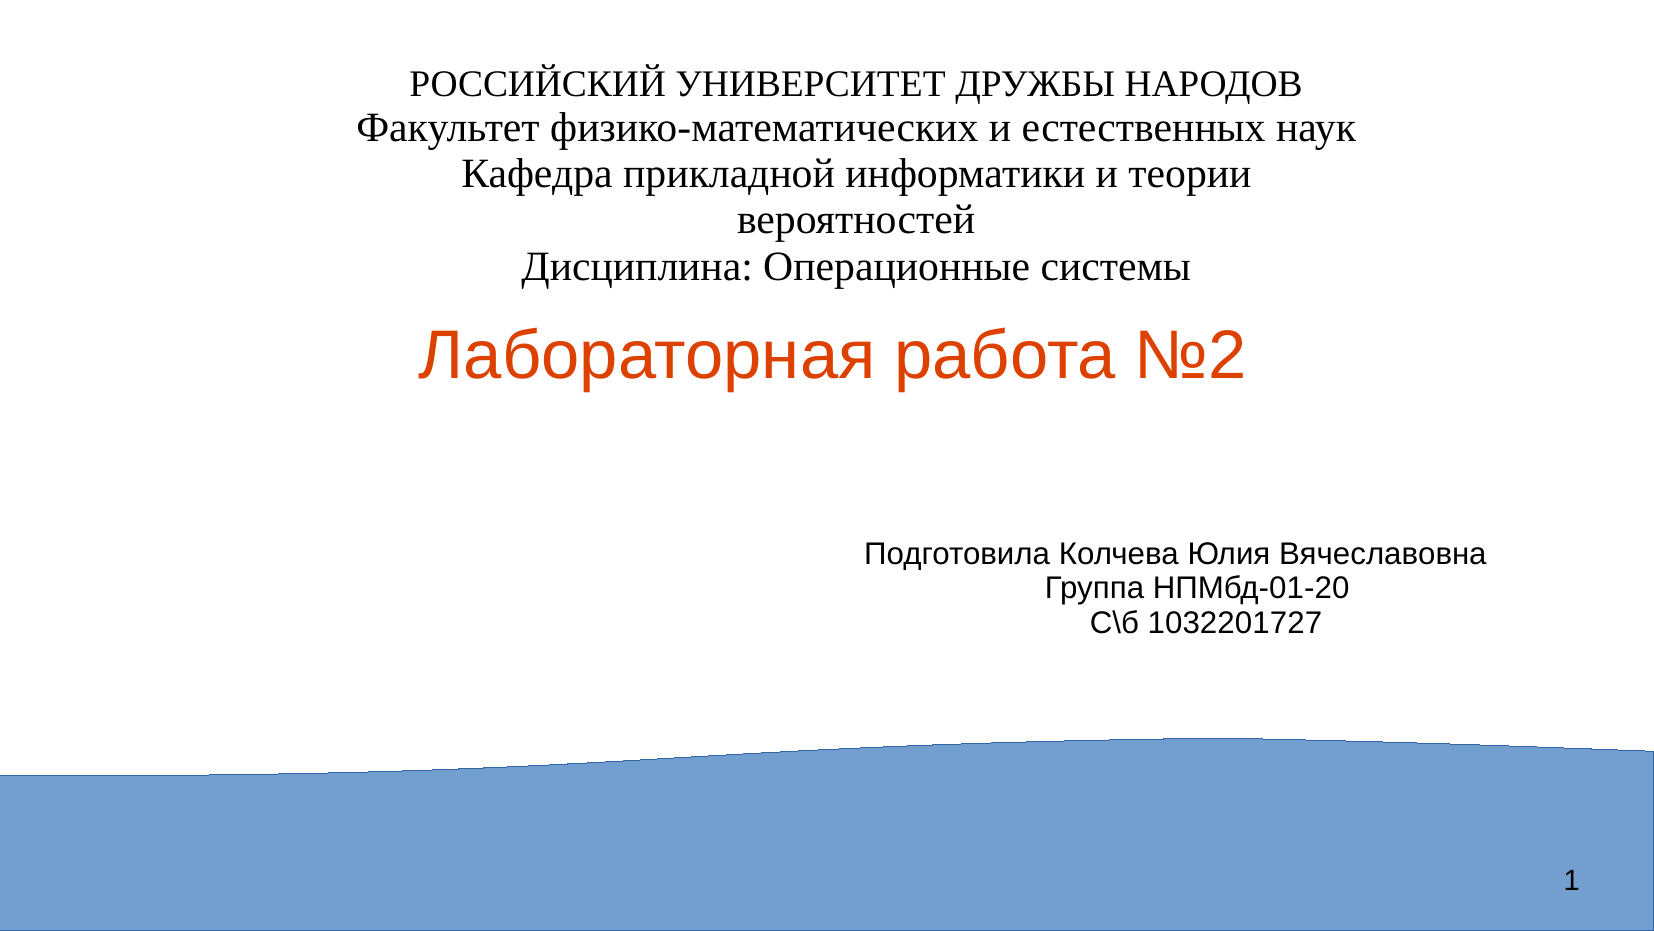

РОССИЙСКИЙ УНИВЕРСИТЕТ ДРУЖБЫ НАРОДОВ
Факультет физико-математических и естественных наук
Кафедра прикладной информатики и теории вероятностей
Дисциплина: Операционные системы
# Лабораторная работа №2
 Подготовила Колчева Юлия Вячеславовна
 Группа НПМбд-01-20
 С\б 1032201727